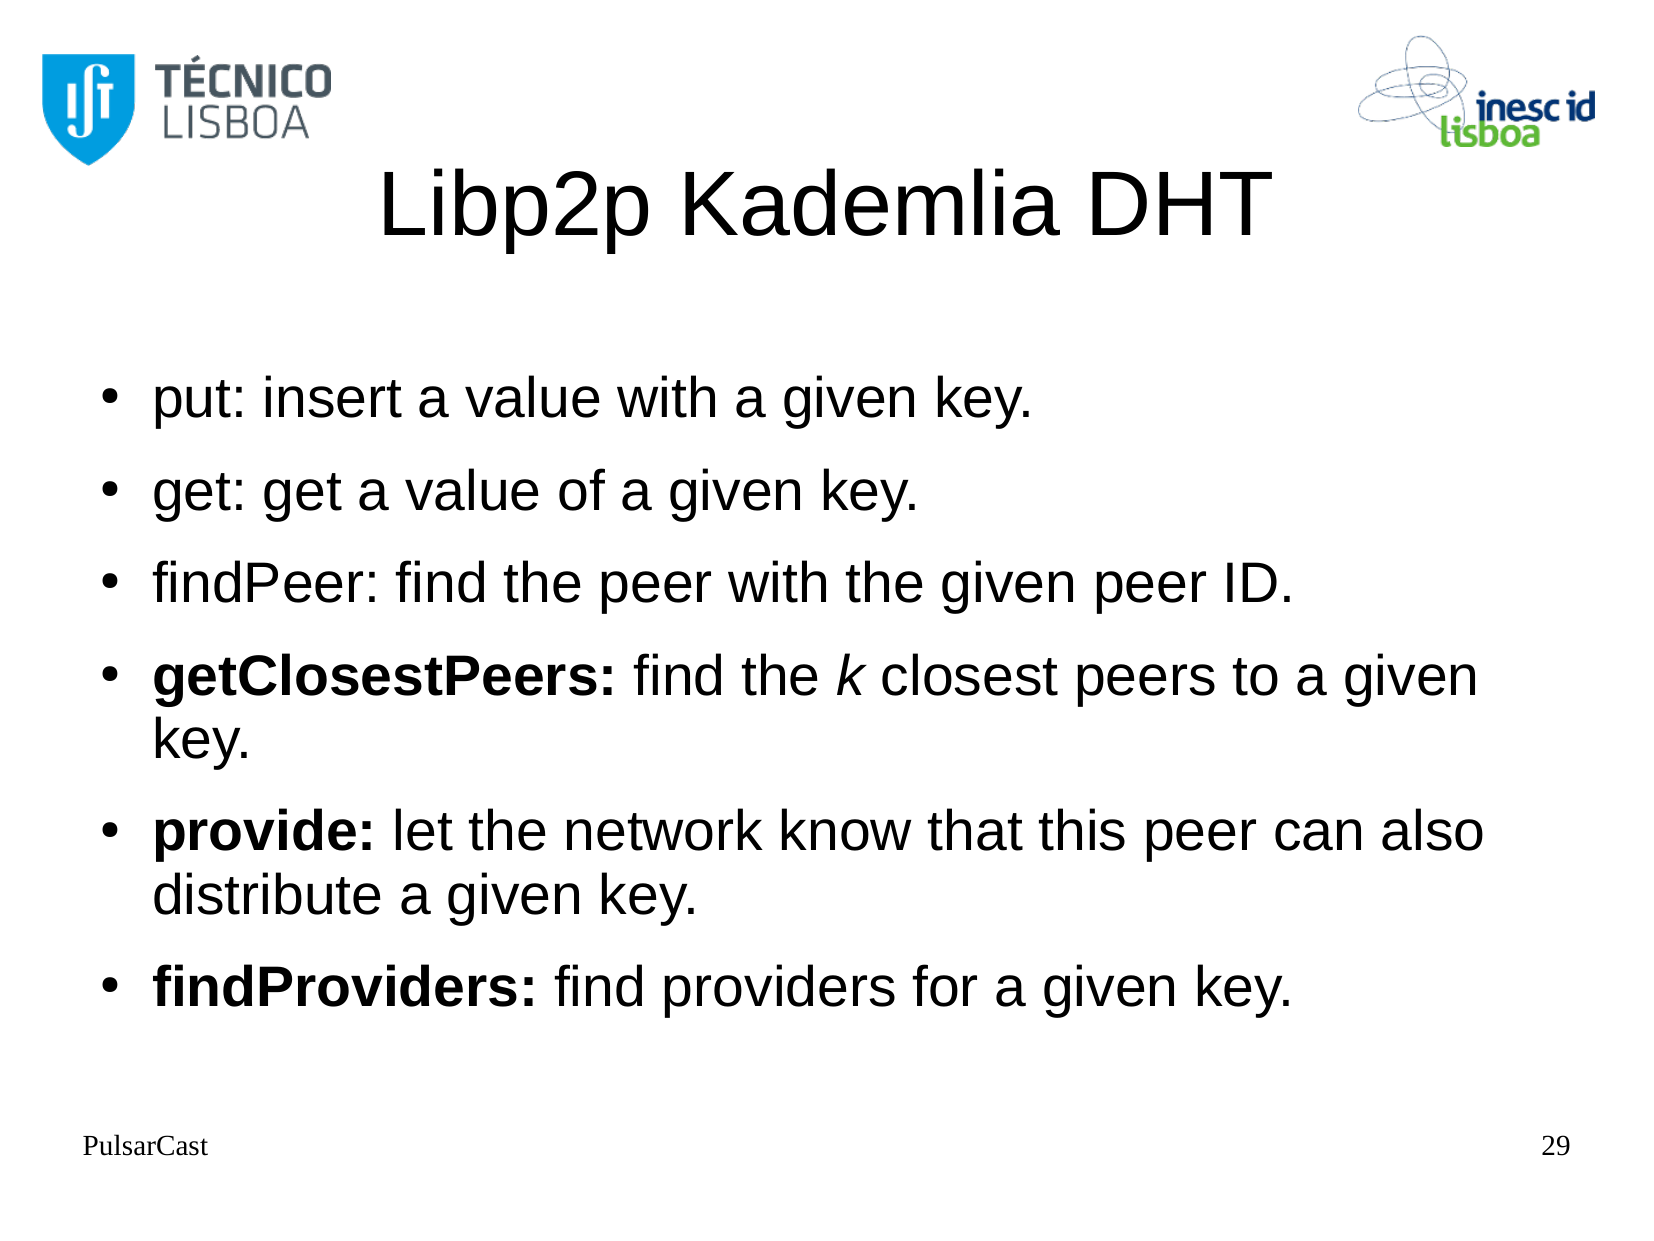

# Libp2p Kademlia DHT
put: insert a value with a given key.
get: get a value of a given key.
findPeer: find the peer with the given peer ID.
getClosestPeers: find the k closest peers to a given key.
provide: let the network know that this peer can also distribute a given key.
findProviders: find providers for a given key.
PulsarCast
29